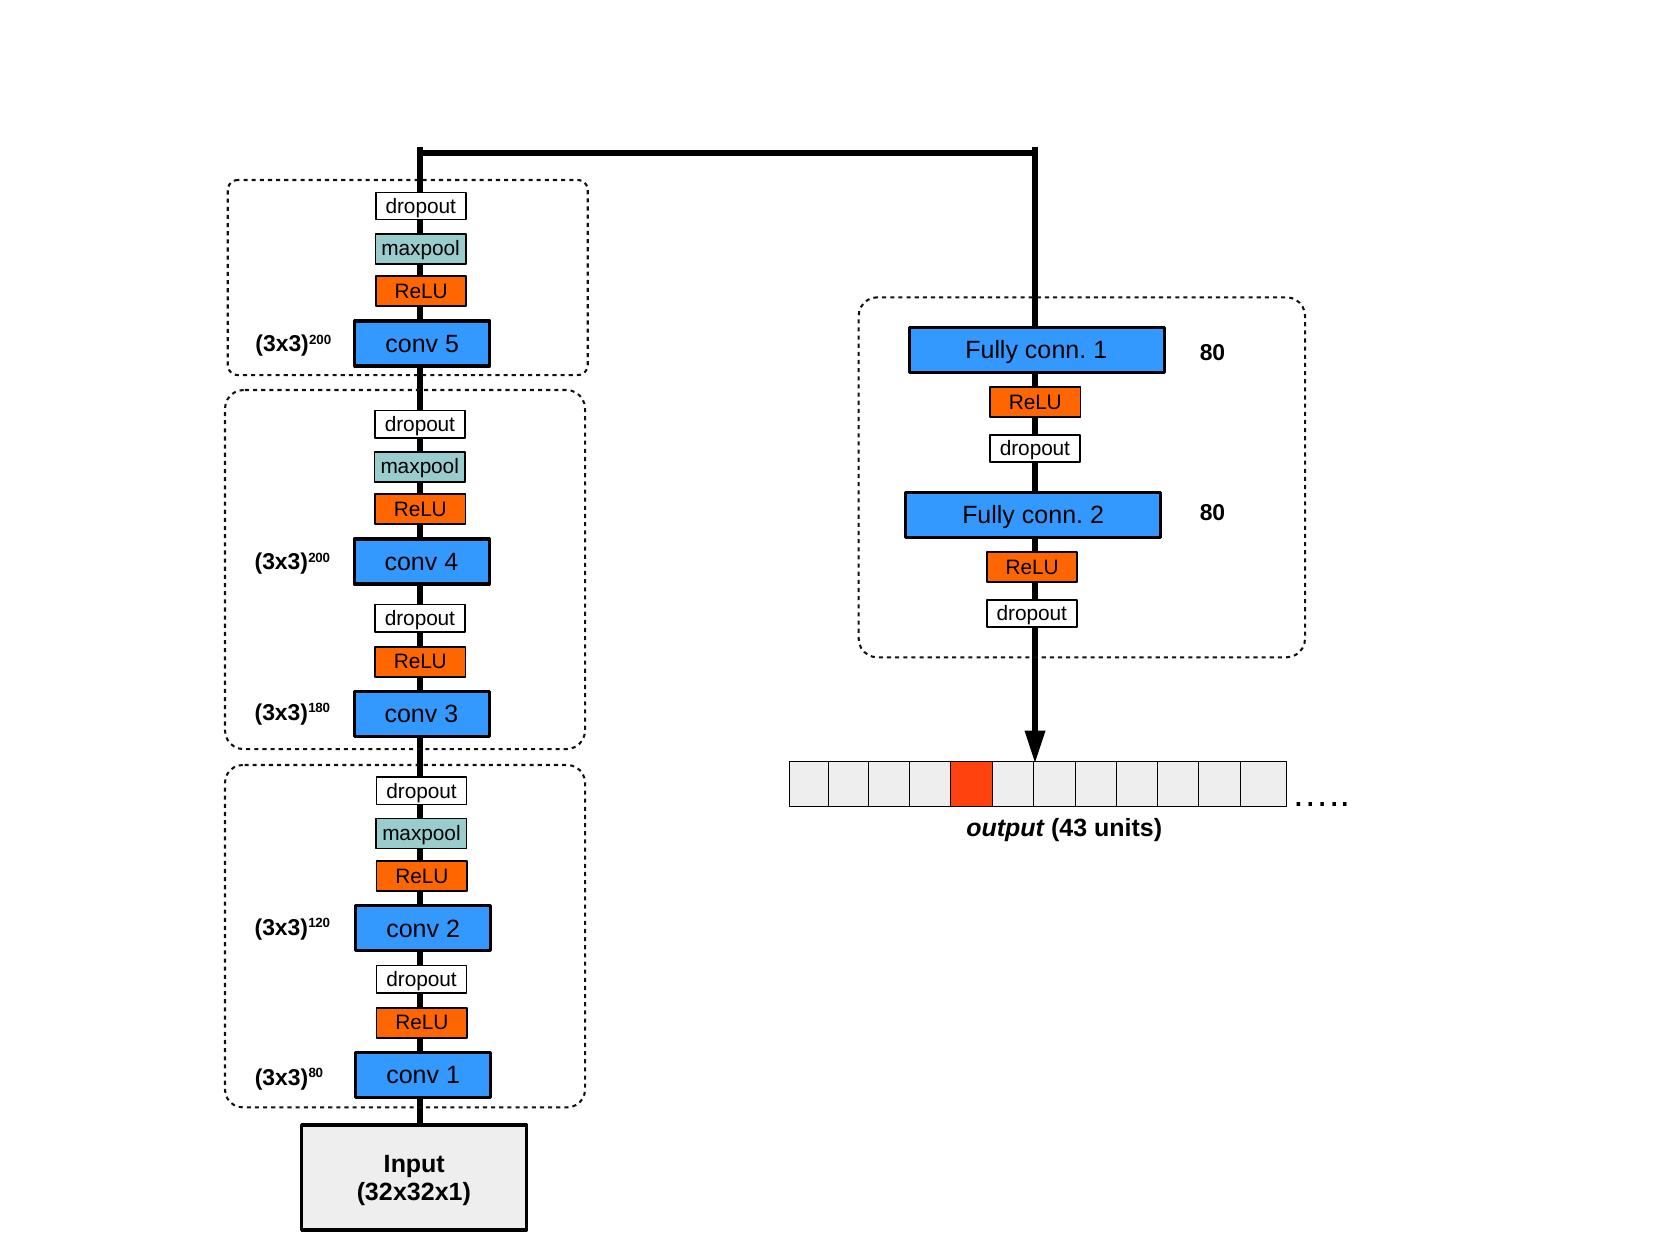

dropout
maxpool
ReLU
conv 5
(3x3)200
Fully conn. 1
80
ReLU
dropout
dropout
maxpool
Fully conn. 2
80
ReLU
conv 4
(3x3)200
ReLU
dropout
dropout
ReLU
conv 3
(3x3)180
…..
dropout
output (43 units)
maxpool
ReLU
conv 2
(3x3)120
dropout
ReLU
conv 1
(3x3)80
Input
(32x32x1)